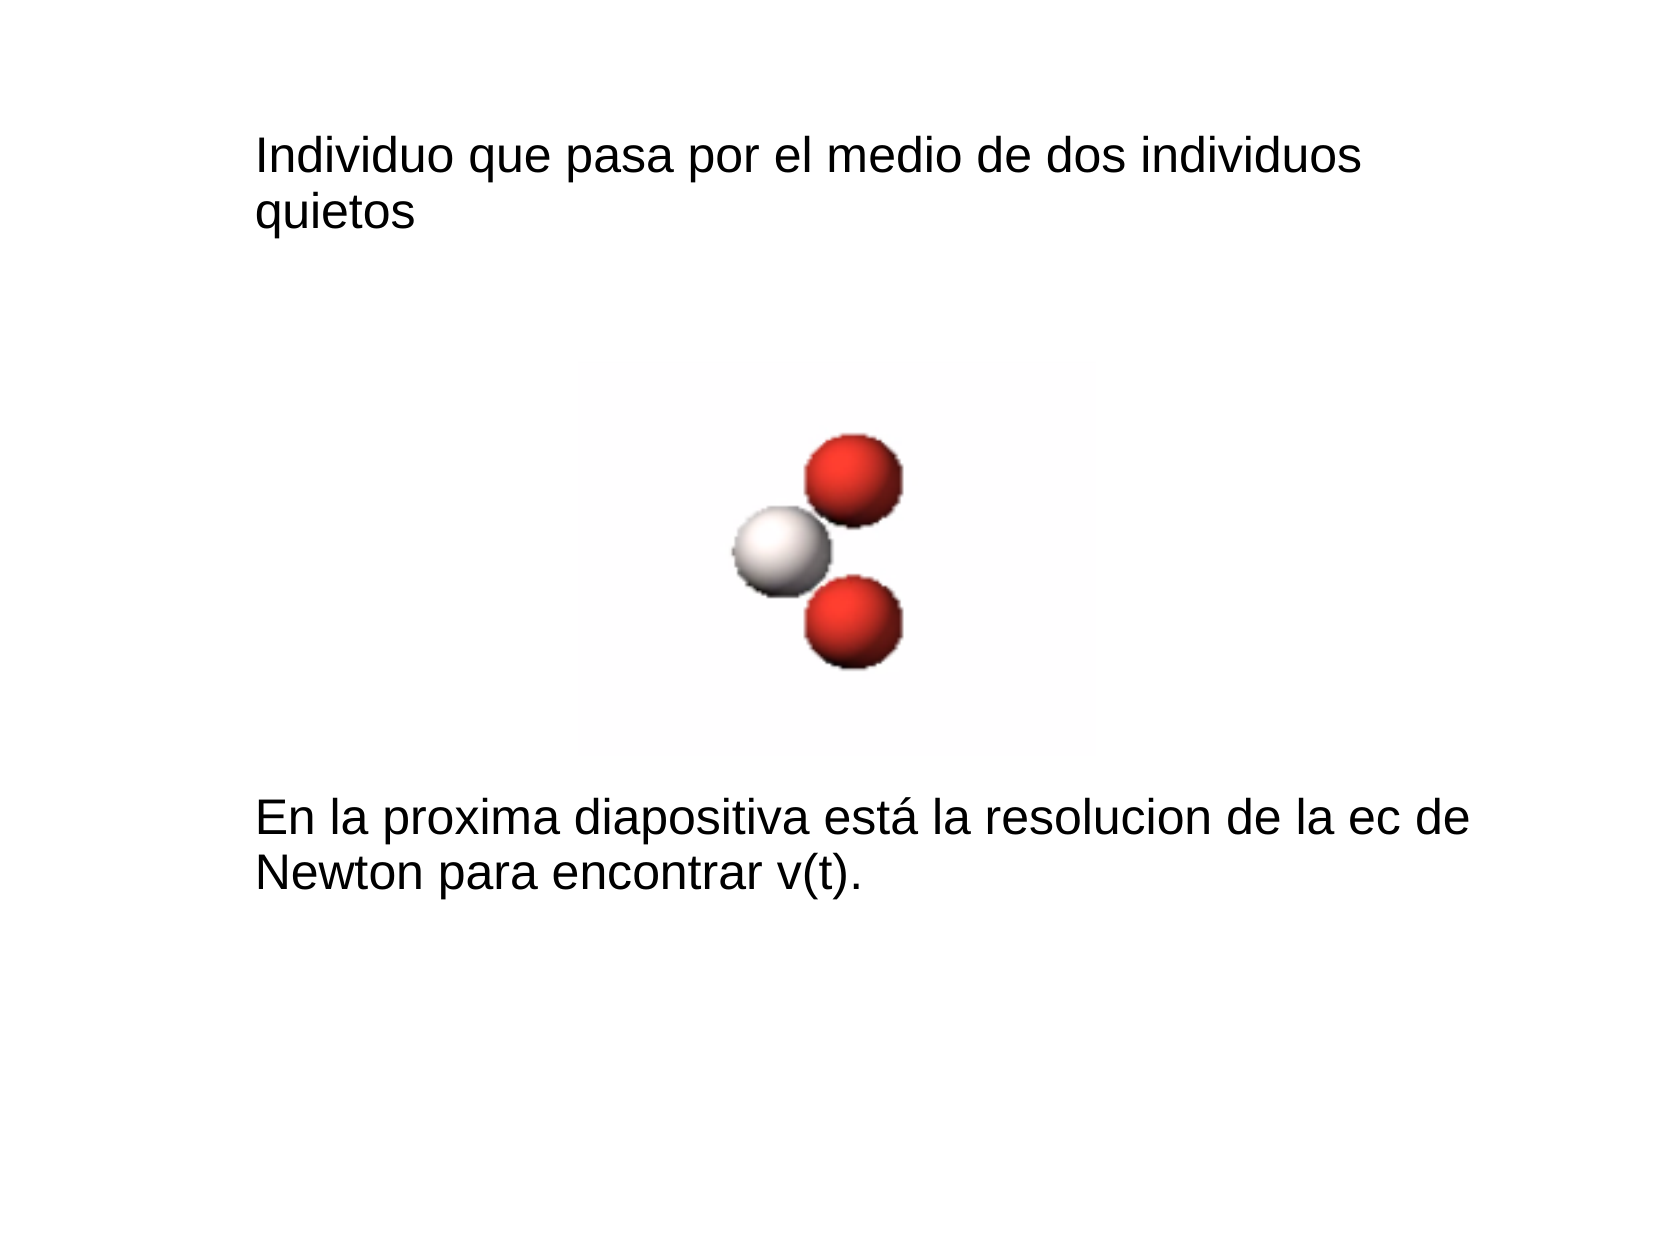

Individuo que pasa por el medio de dos individuos quietos
En la proxima diapositiva está la resolucion de la ec de Newton para encontrar v(t).